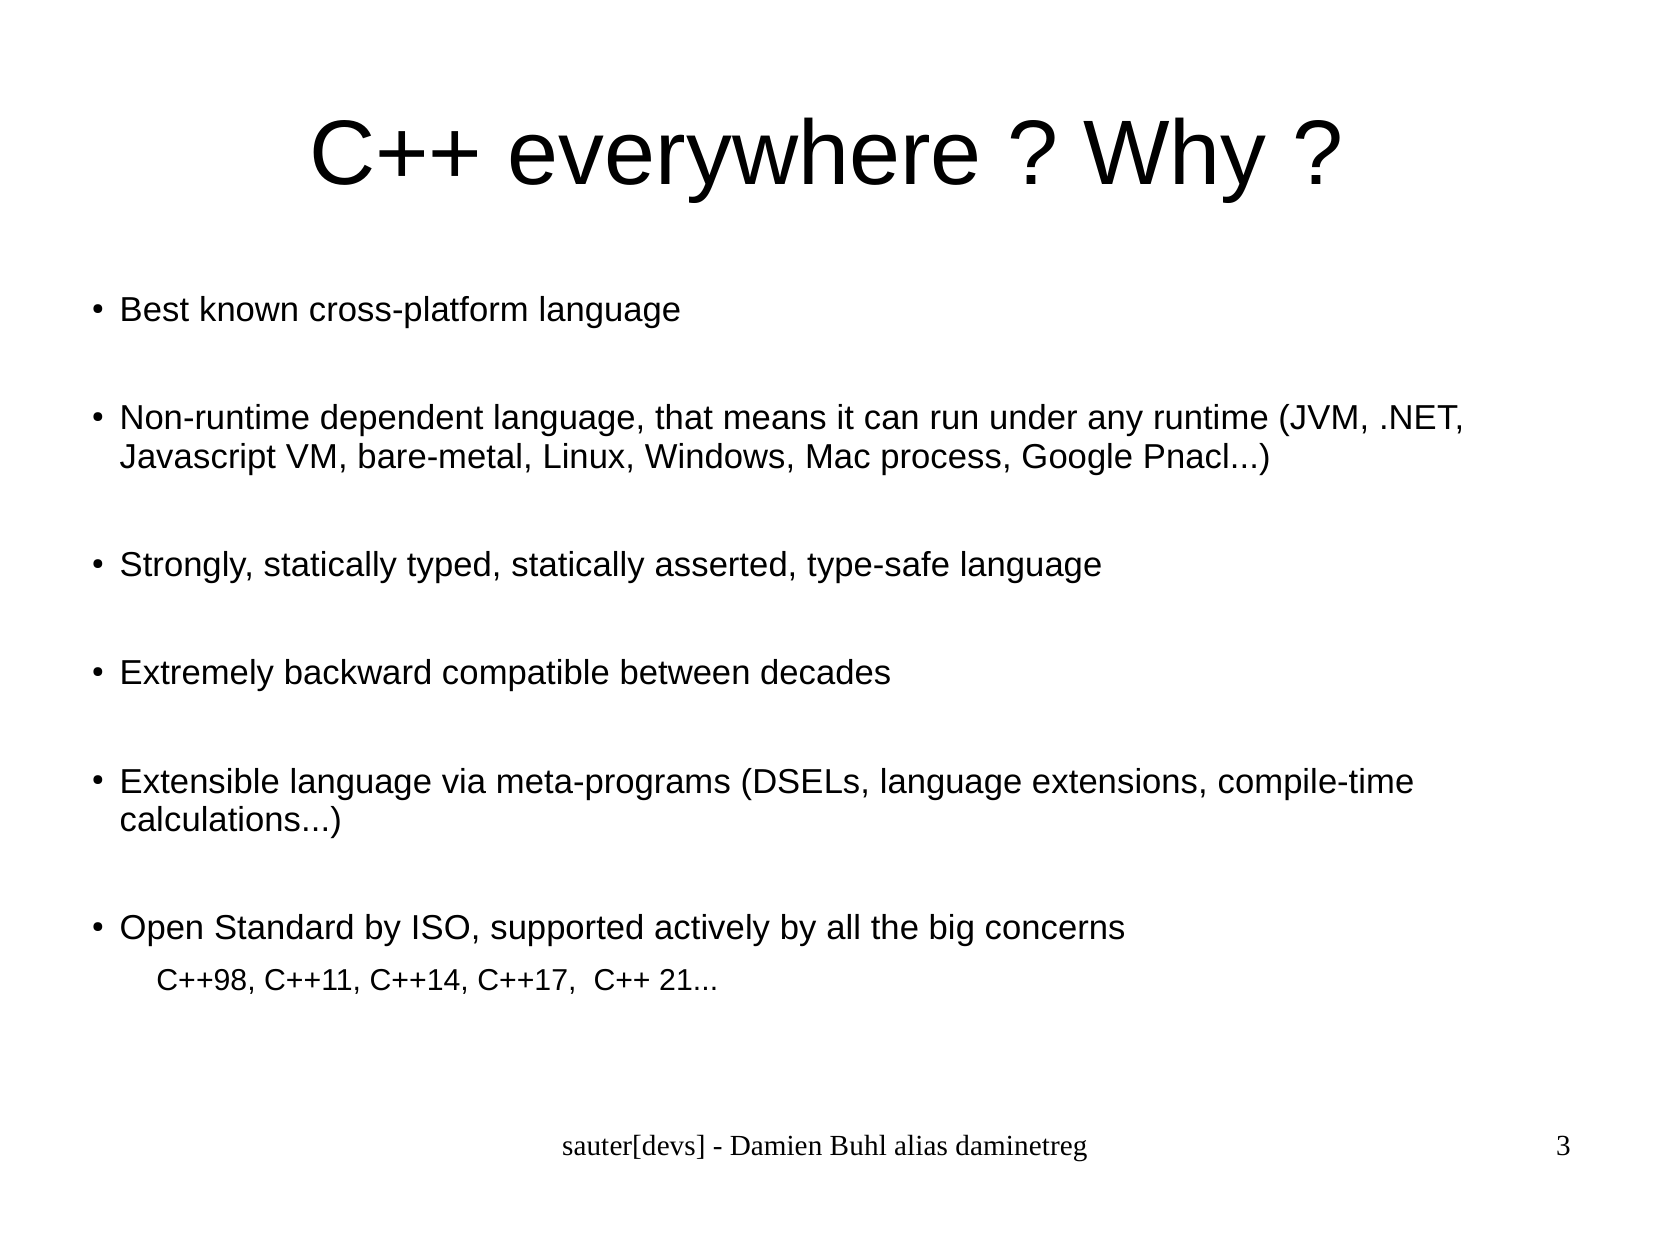

# C++ everywhere ? Why ?
Best known cross-platform language
Non-runtime dependent language, that means it can run under any runtime (JVM, .NET, Javascript VM, bare-metal, Linux, Windows, Mac process, Google Pnacl...)
Strongly, statically typed, statically asserted, type-safe language
Extremely backward compatible between decades
Extensible language via meta-programs (DSELs, language extensions, compile-time calculations...)
Open Standard by ISO, supported actively by all the big concerns
C++98, C++11, C++14, C++17, C++ 21...
3